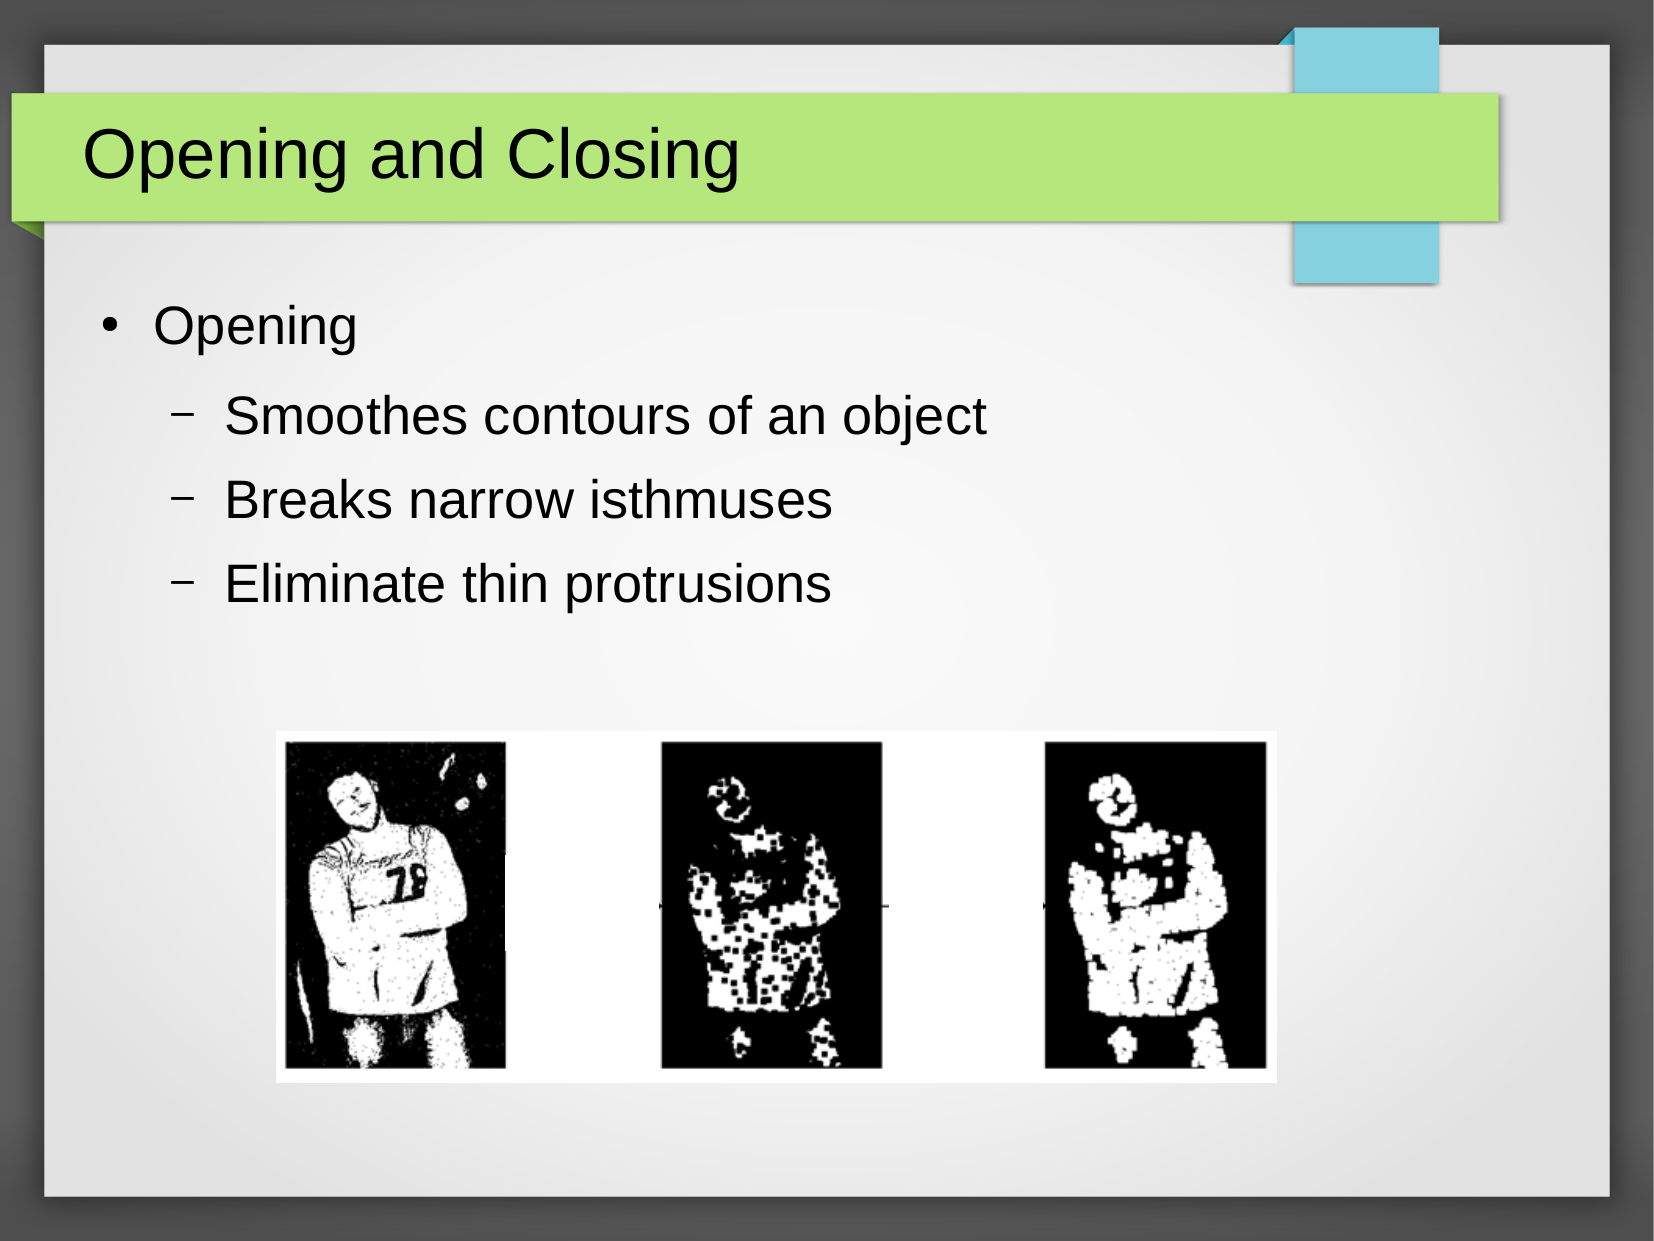

# Opening and Closing
Opening
Smoothes contours of an object
Breaks narrow isthmuses
Eliminate thin protrusions